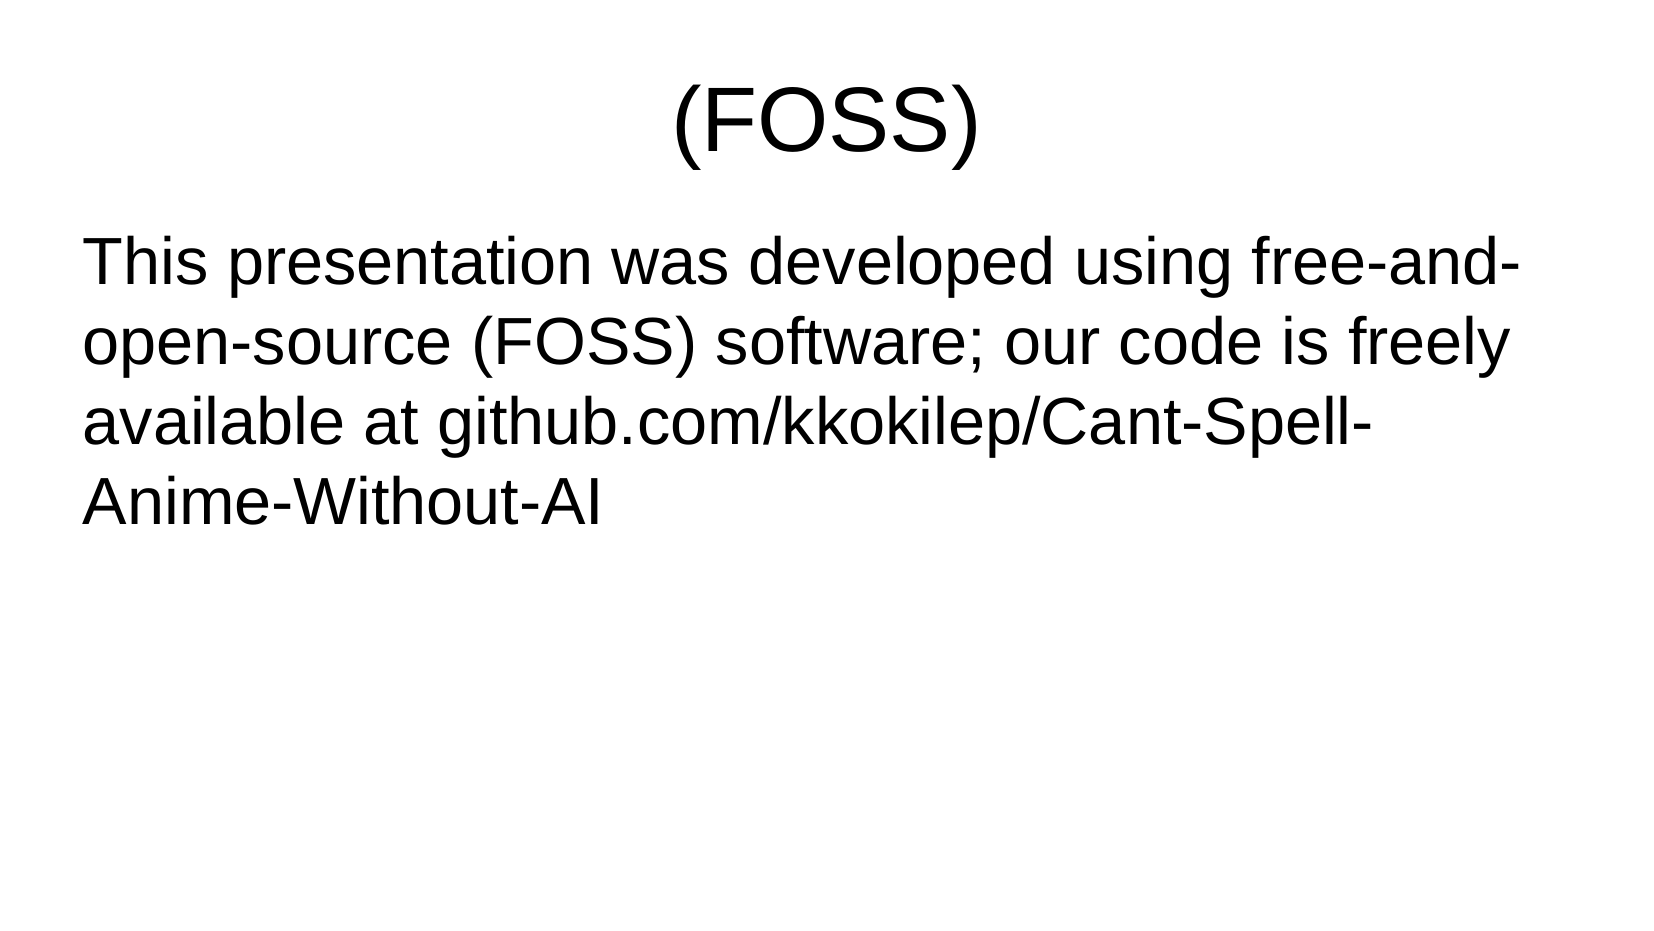

# (FOSS)
This presentation was developed using free-and-open-source (FOSS) software; our code is freely available at github.com/kkokilep/Cant-Spell-Anime-Without-AI